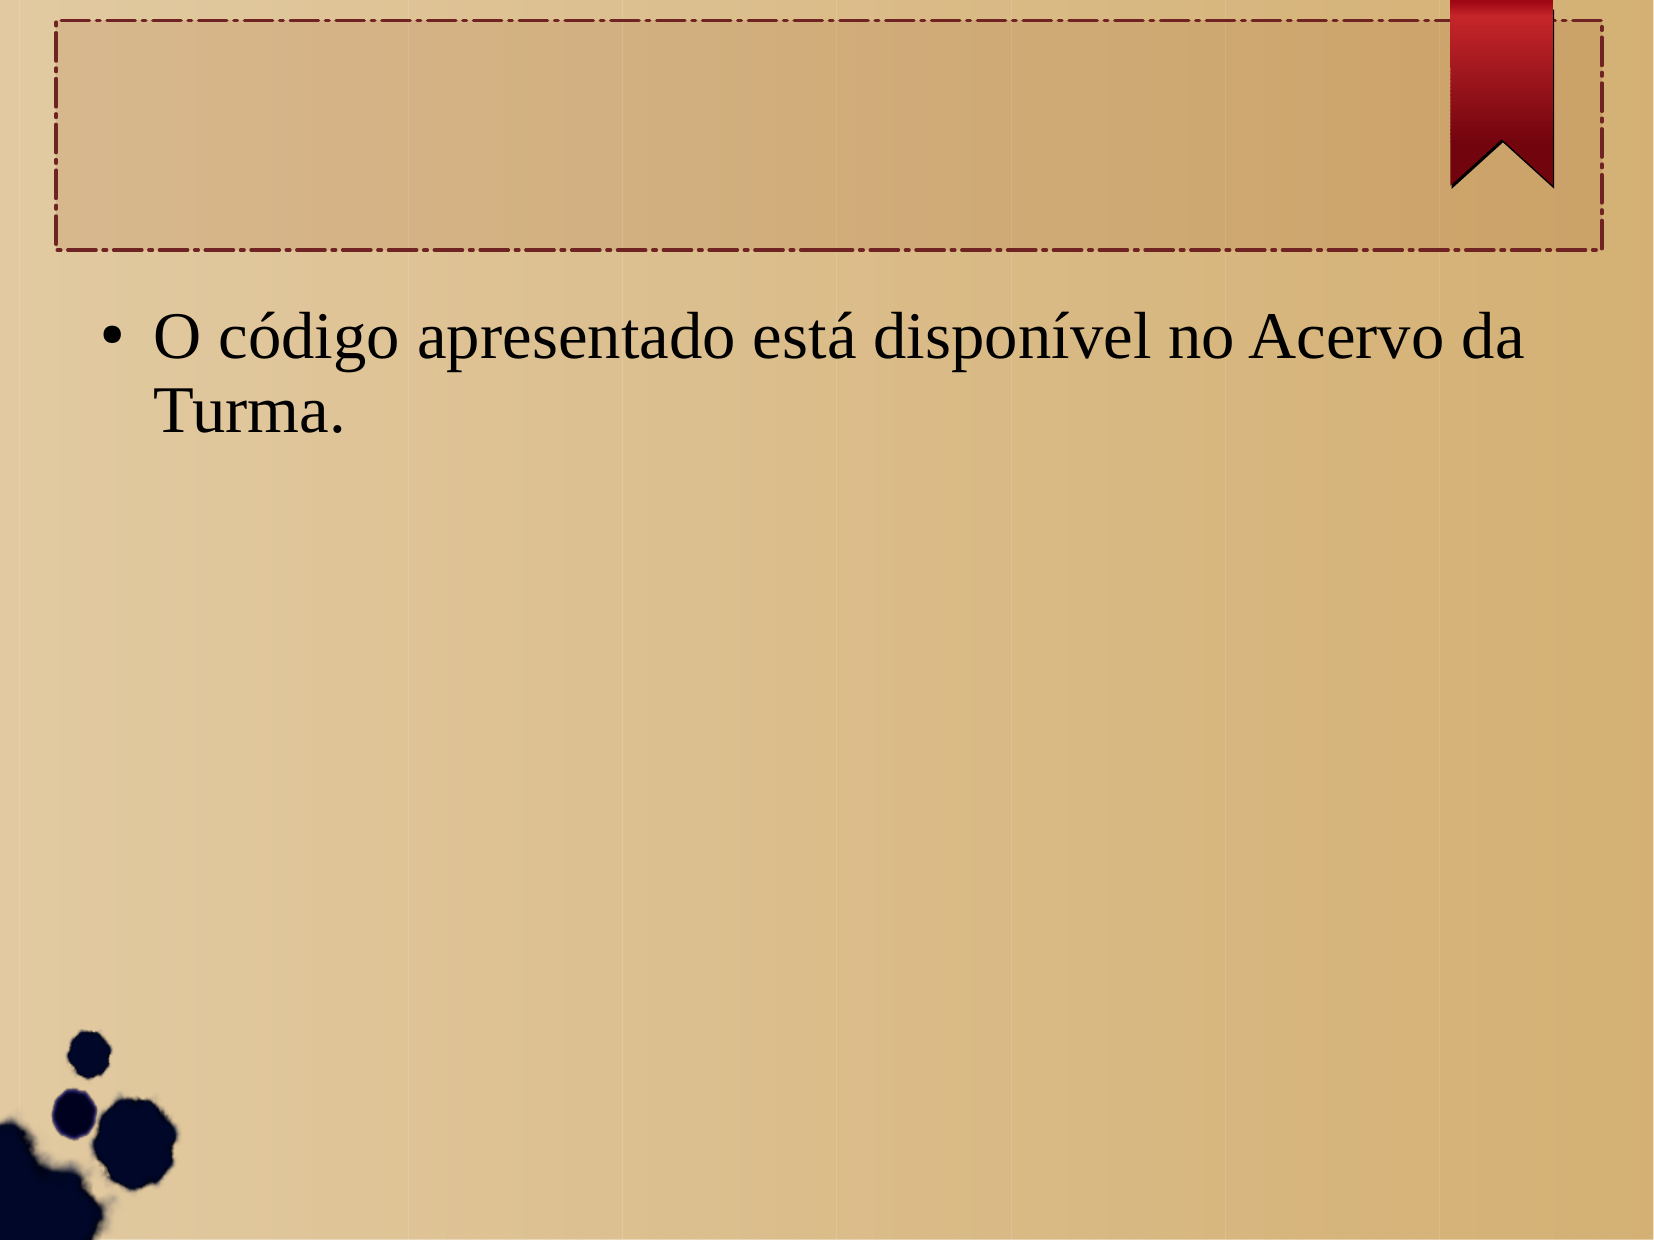

# O código apresentado está disponível no Acervo da Turma.